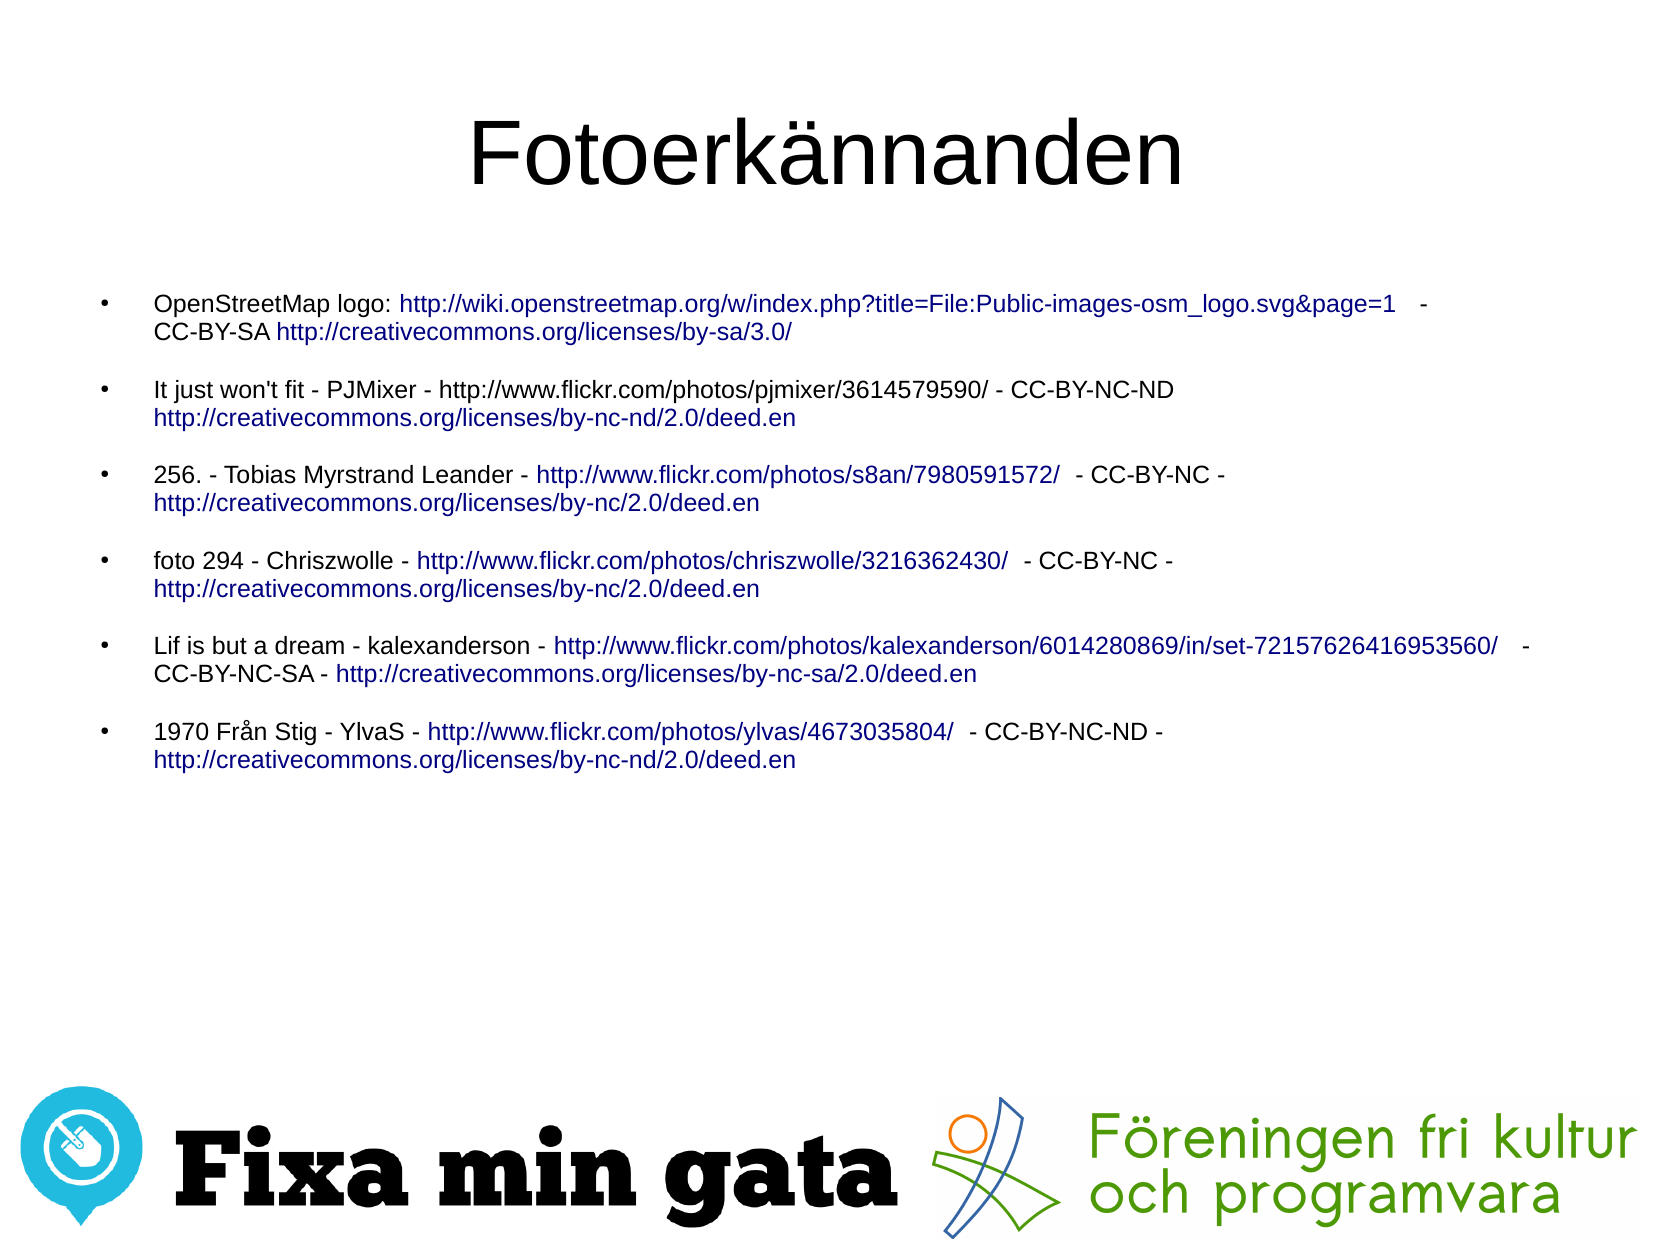

# Fotoerkännanden
OpenStreetMap logo: http://wiki.openstreetmap.org/w/index.php?title=File:Public-images-osm_logo.svg&page=1 - CC-BY-SA http://creativecommons.org/licenses/by-sa/3.0/
It just won't fit - PJMixer - http://www.flickr.com/photos/pjmixer/3614579590/ - CC-BY-NC-ND http://creativecommons.org/licenses/by-nc-nd/2.0/deed.en
256. - Tobias Myrstrand Leander - http://www.flickr.com/photos/s8an/7980591572/ - CC-BY-NC - http://creativecommons.org/licenses/by-nc/2.0/deed.en
foto 294 - Chriszwolle - http://www.flickr.com/photos/chriszwolle/3216362430/ - CC-BY-NC - http://creativecommons.org/licenses/by-nc/2.0/deed.en
Lif is but a dream - kalexanderson - http://www.flickr.com/photos/kalexanderson/6014280869/in/set-72157626416953560/ - CC-BY-NC-SA - http://creativecommons.org/licenses/by-nc-sa/2.0/deed.en
1970 Från Stig - YlvaS - http://www.flickr.com/photos/ylvas/4673035804/ - CC-BY-NC-ND - http://creativecommons.org/licenses/by-nc-nd/2.0/deed.en